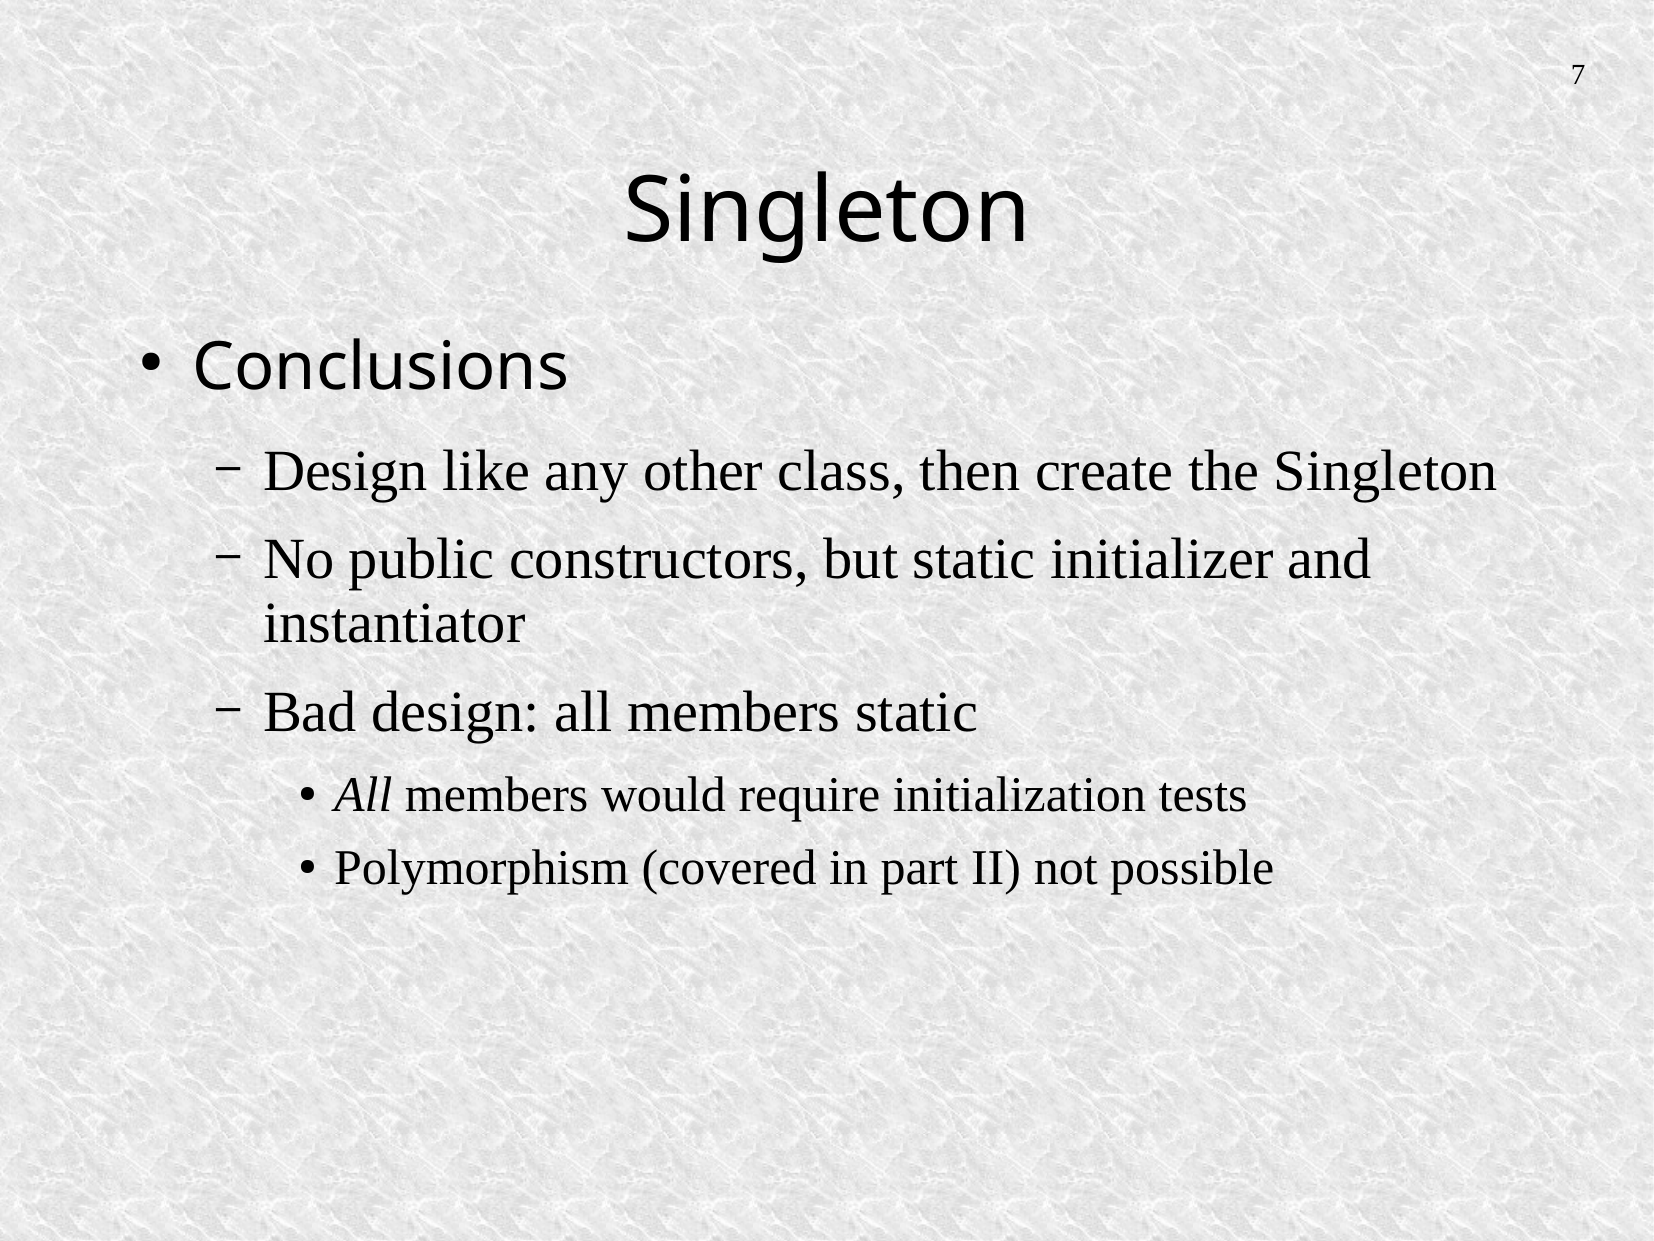

7
Singleton
# Conclusions
Design like any other class, then create the Singleton
No public constructors, but static initializer and instantiator
Bad design: all members static
All members would require initialization tests
Polymorphism (covered in part II) not possible